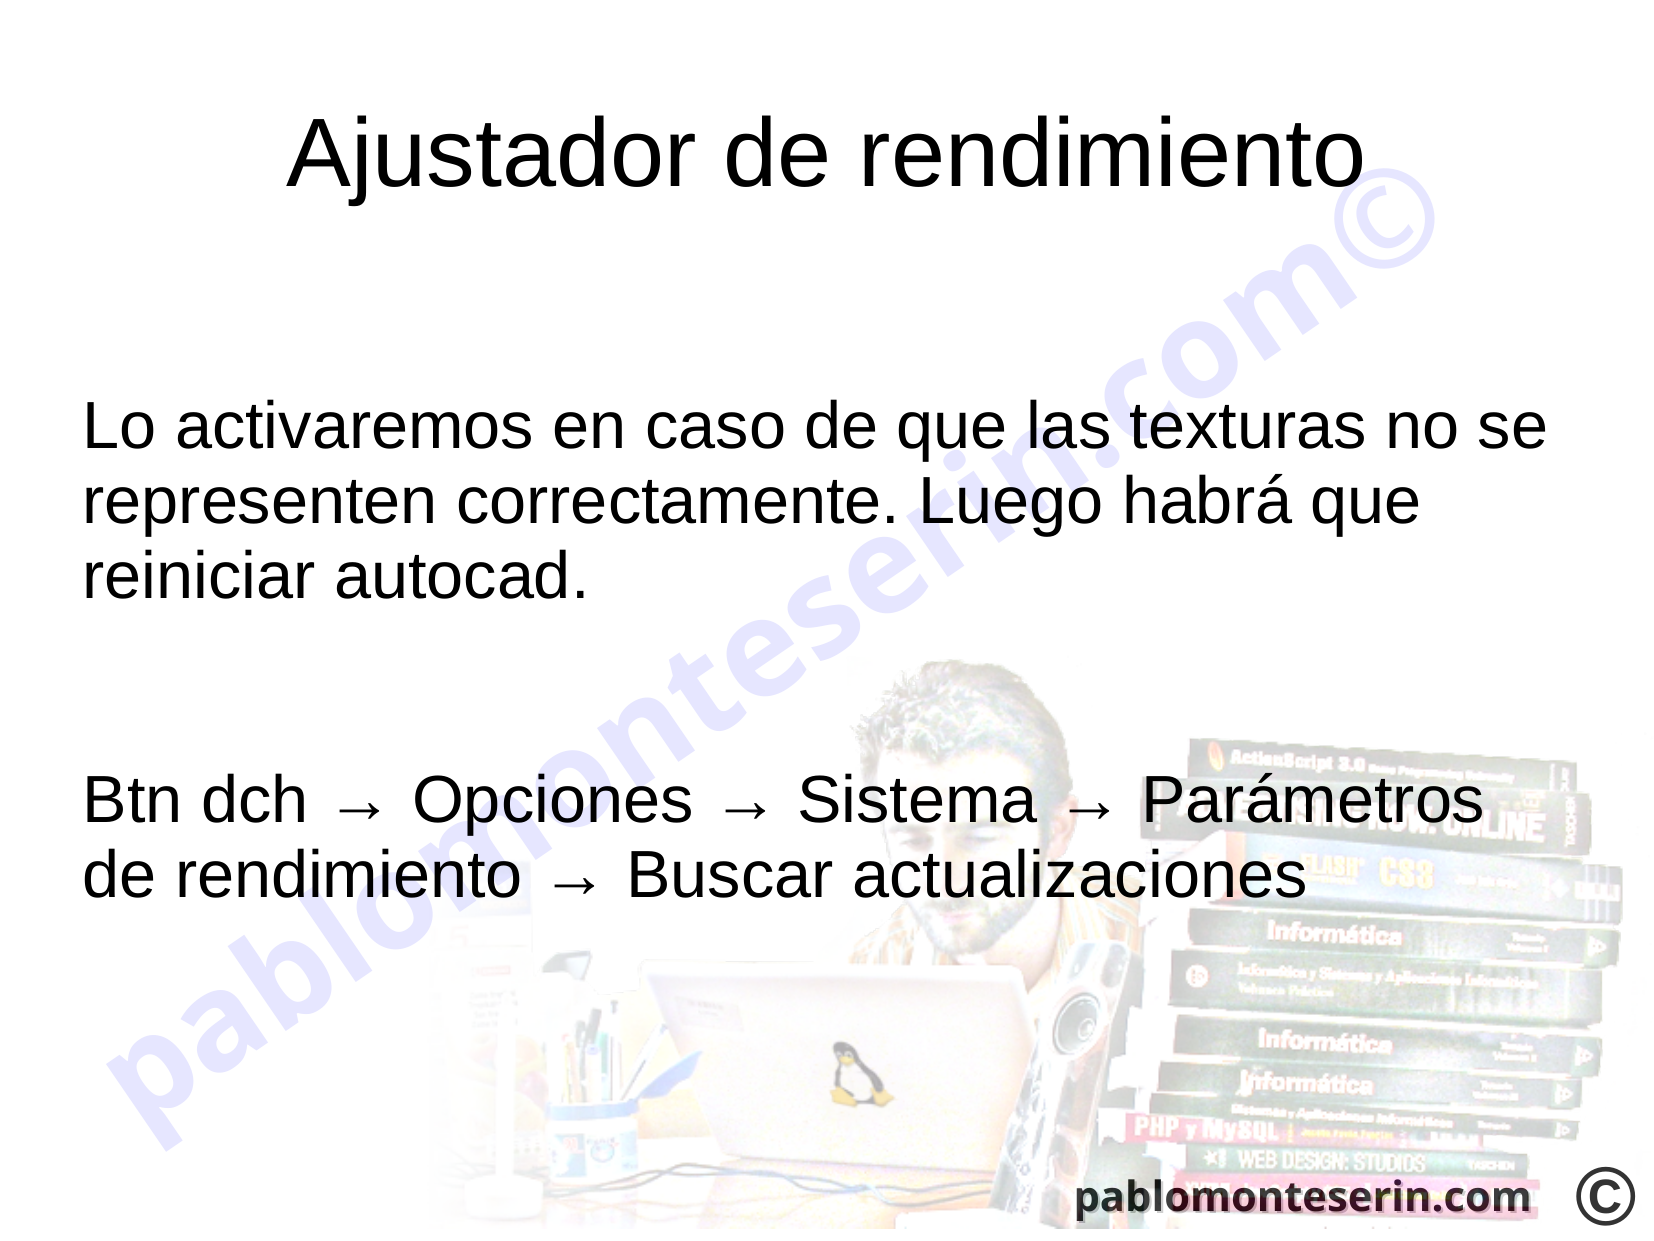

# Ajustador de rendimiento
Lo activaremos en caso de que las texturas no se representen correctamente. Luego habrá que reiniciar autocad.
Btn dch → Opciones → Sistema → Parámetros de rendimiento → Buscar actualizaciones